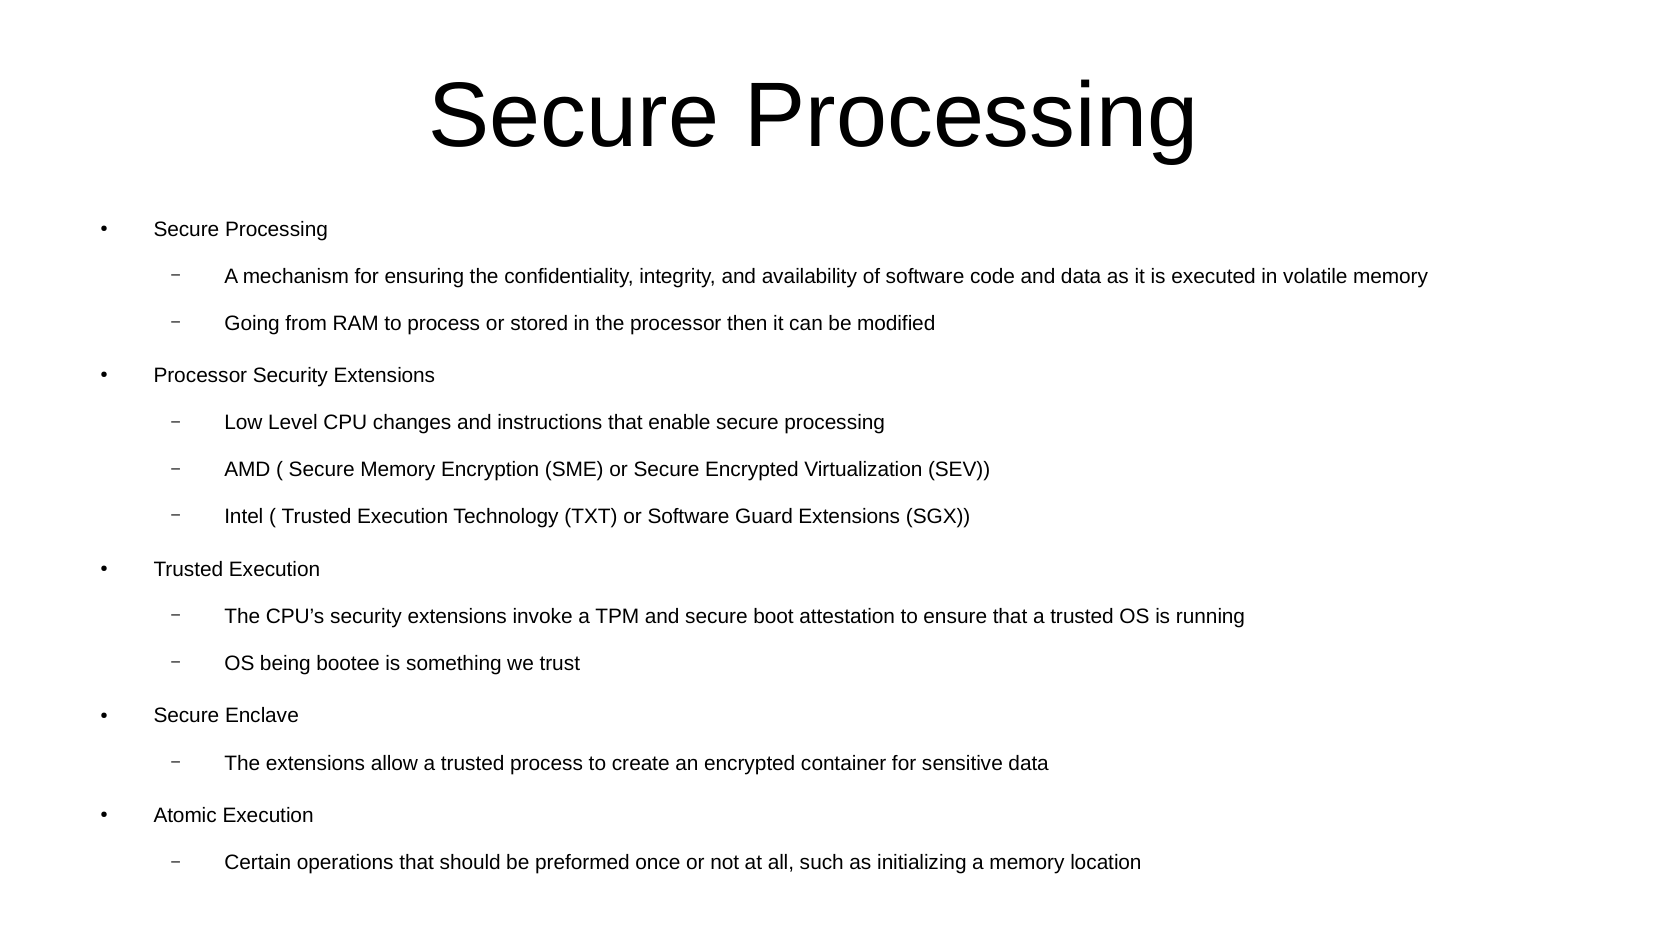

# Secure Processing
Secure Processing
A mechanism for ensuring the confidentiality, integrity, and availability of software code and data as it is executed in volatile memory
Going from RAM to process or stored in the processor then it can be modified
Processor Security Extensions
Low Level CPU changes and instructions that enable secure processing
AMD ( Secure Memory Encryption (SME) or Secure Encrypted Virtualization (SEV))
Intel ( Trusted Execution Technology (TXT) or Software Guard Extensions (SGX))
Trusted Execution
The CPU’s security extensions invoke a TPM and secure boot attestation to ensure that a trusted OS is running
OS being bootee is something we trust
Secure Enclave
The extensions allow a trusted process to create an encrypted container for sensitive data
Atomic Execution
Certain operations that should be preformed once or not at all, such as initializing a memory location